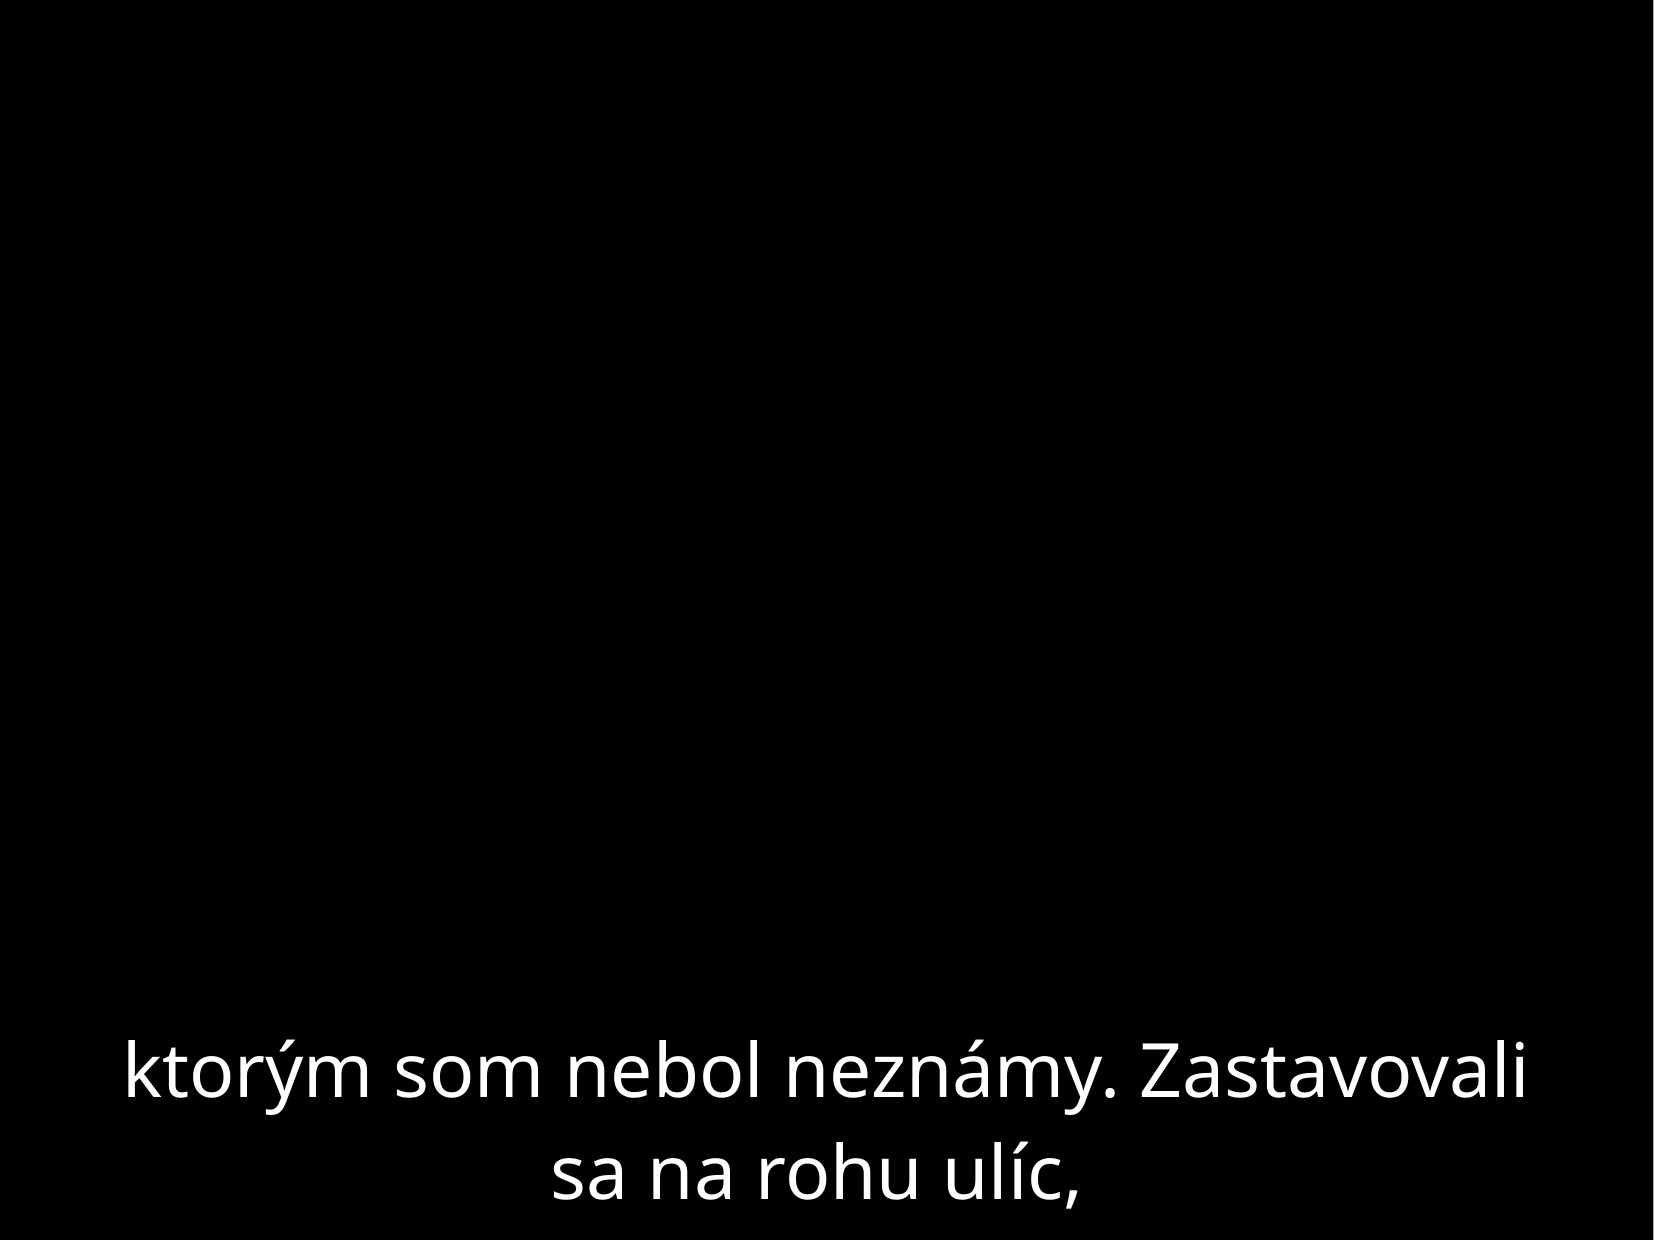

# ktorým som nebol neznámy. Zastavovali sa na rohu ulíc,